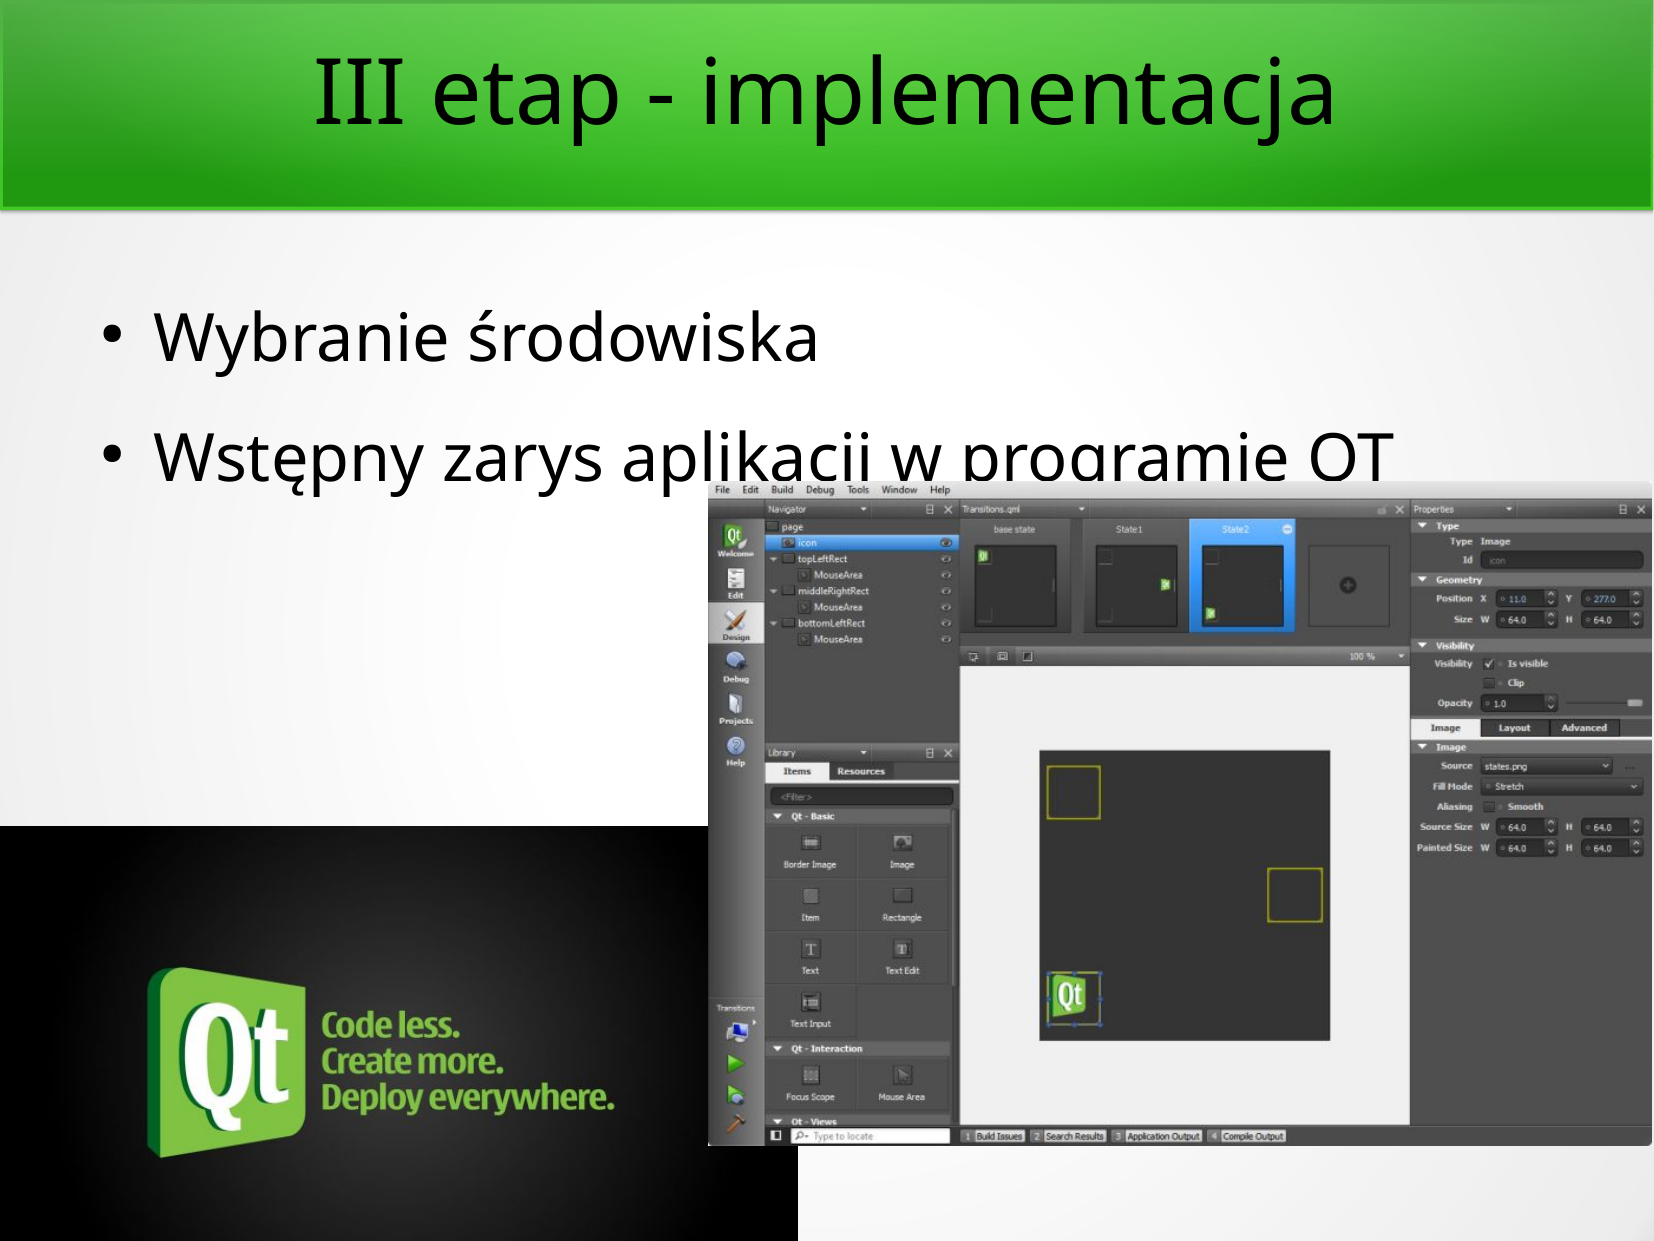

# III etap - implementacja
Wybranie środowiska
Wstępny zarys aplikacji w programie QT